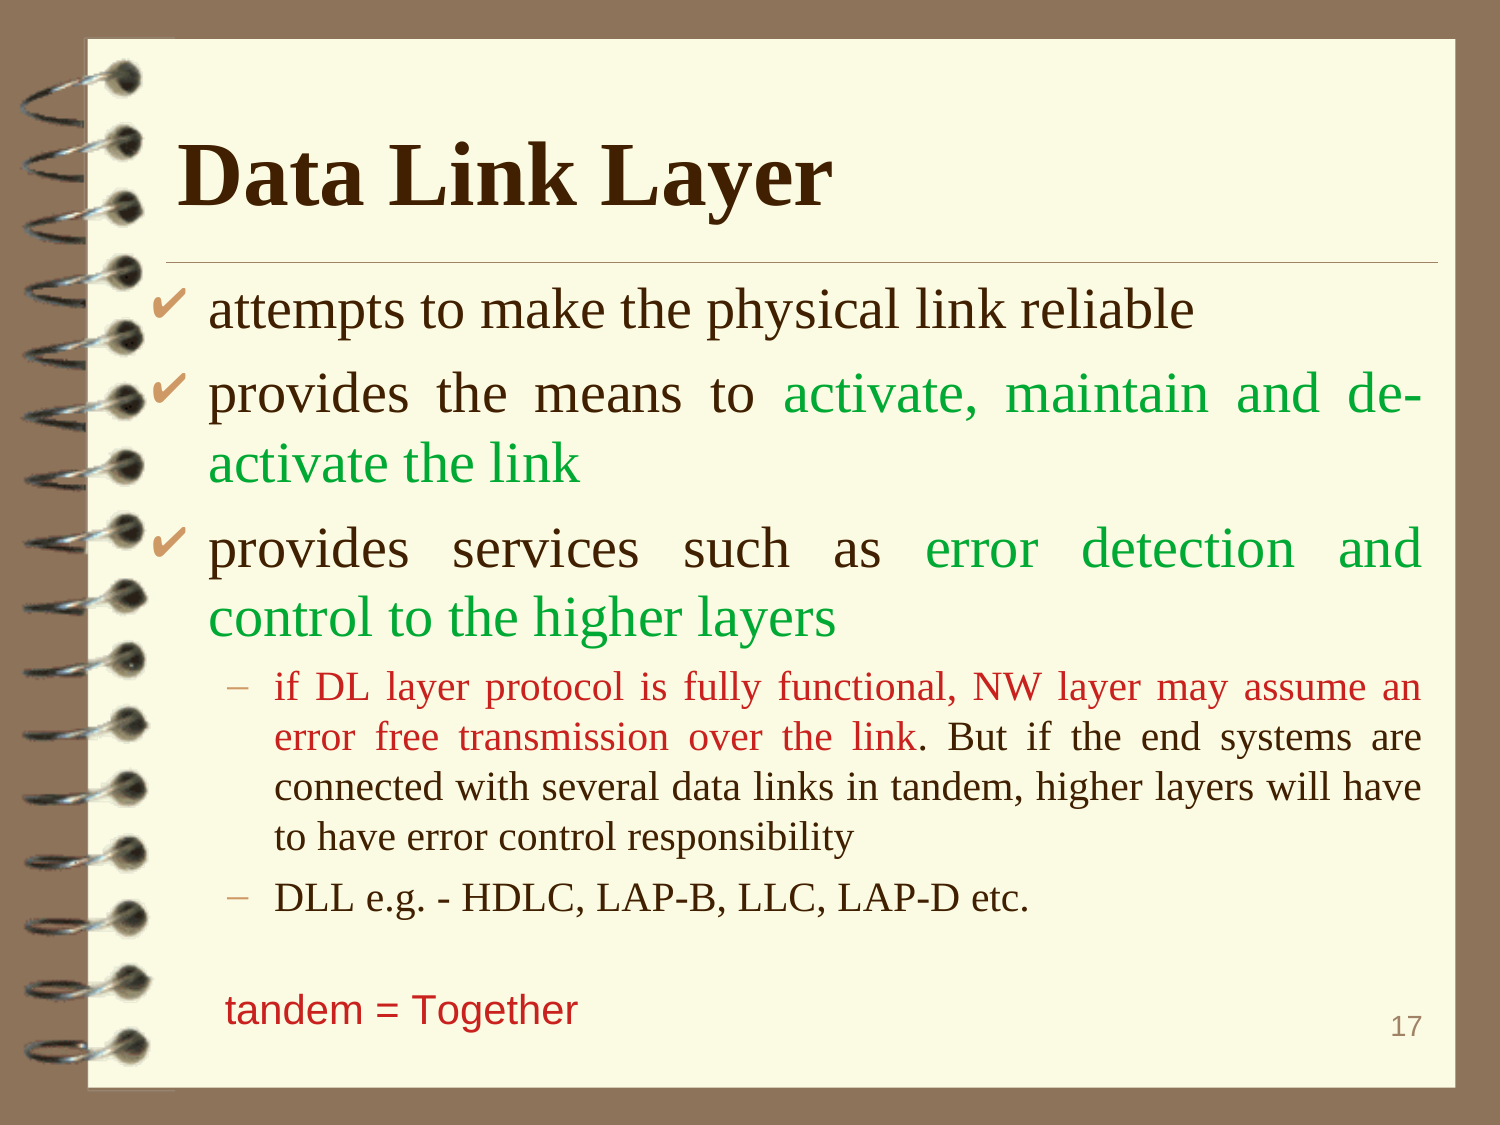

# Data Link Layer
attempts to make the physical link reliable
provides the means to activate, maintain and de-activate the link
provides services such as error detection and control to the higher layers
if DL layer protocol is fully functional, NW layer may assume an error free transmission over the link. But if the end systems are connected with several data links in tandem, higher layers will have to have error control responsibility
DLL e.g. - HDLC, LAP-B, LLC, LAP-D etc.
tandem = Together
17